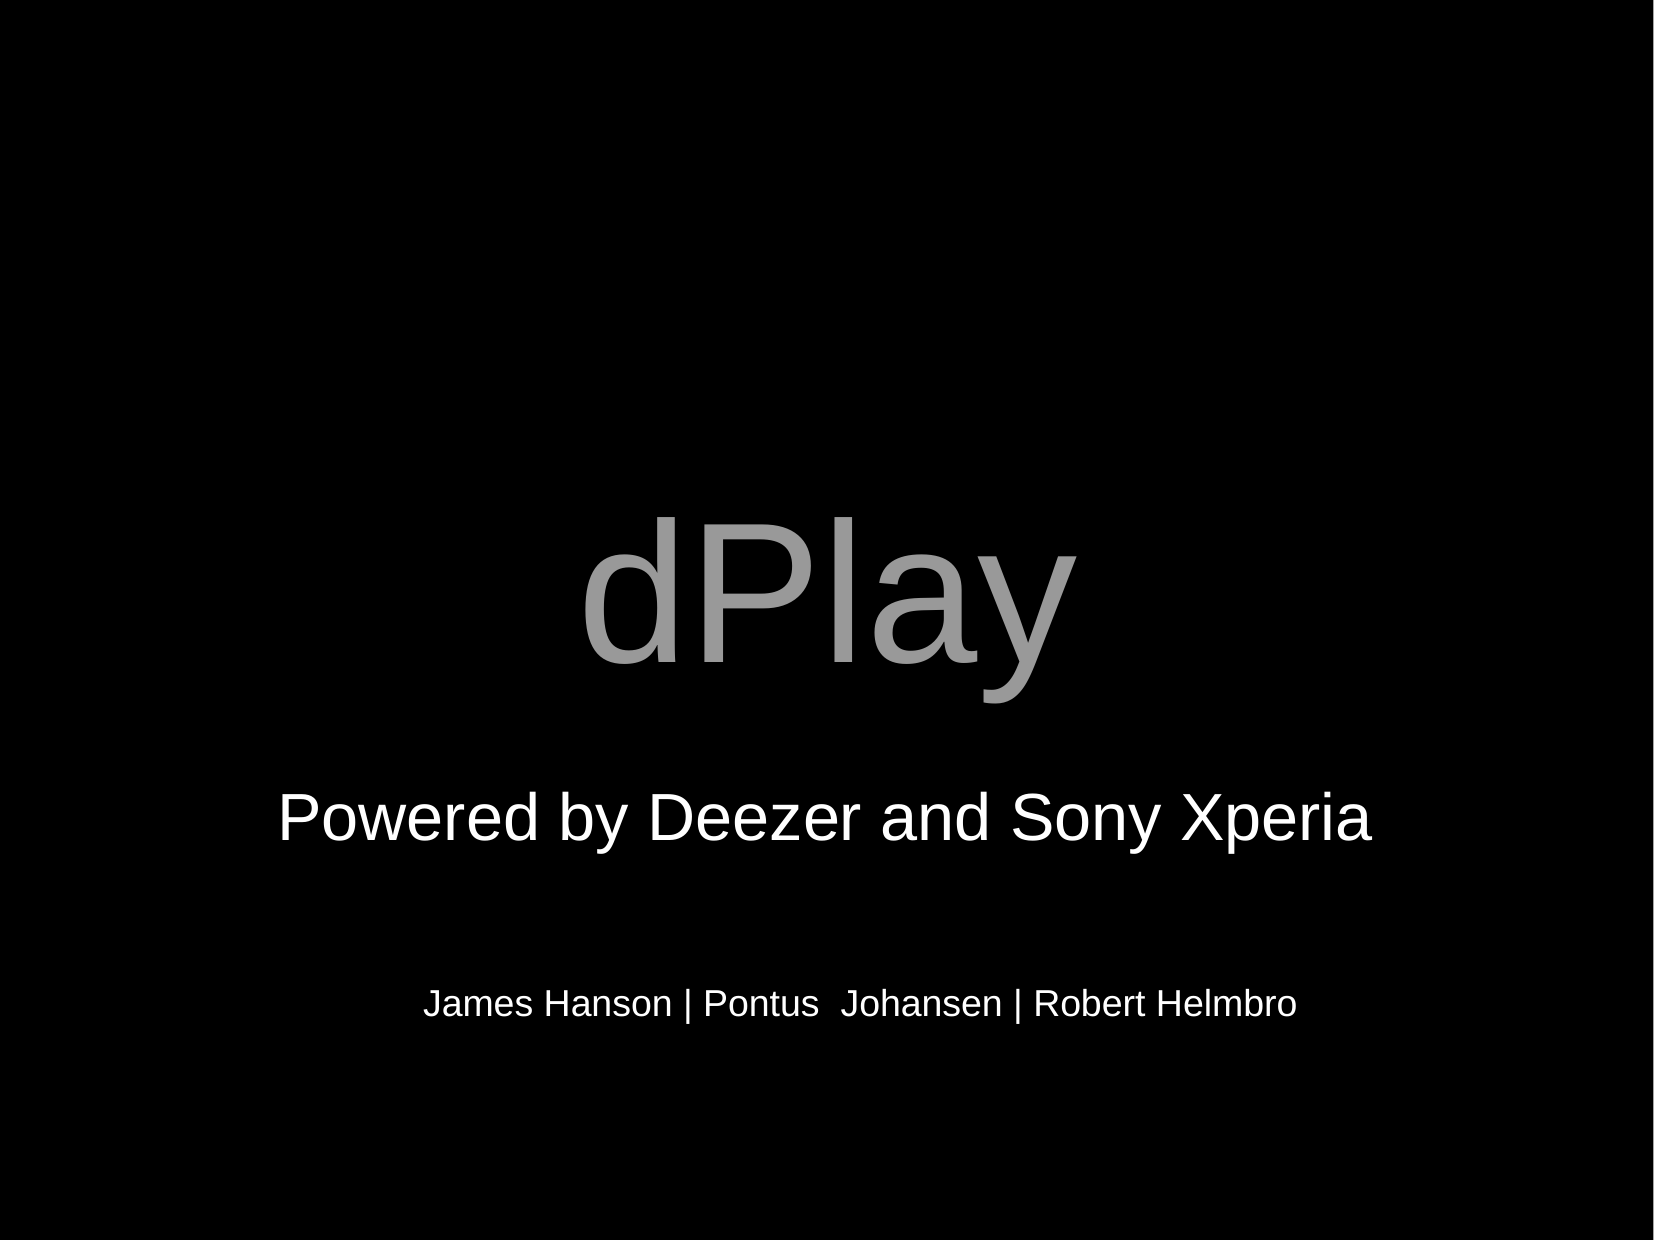

dPlay
Powered by Deezer and Sony Xperia
James Hanson | Pontus Johansen | Robert Helmbro